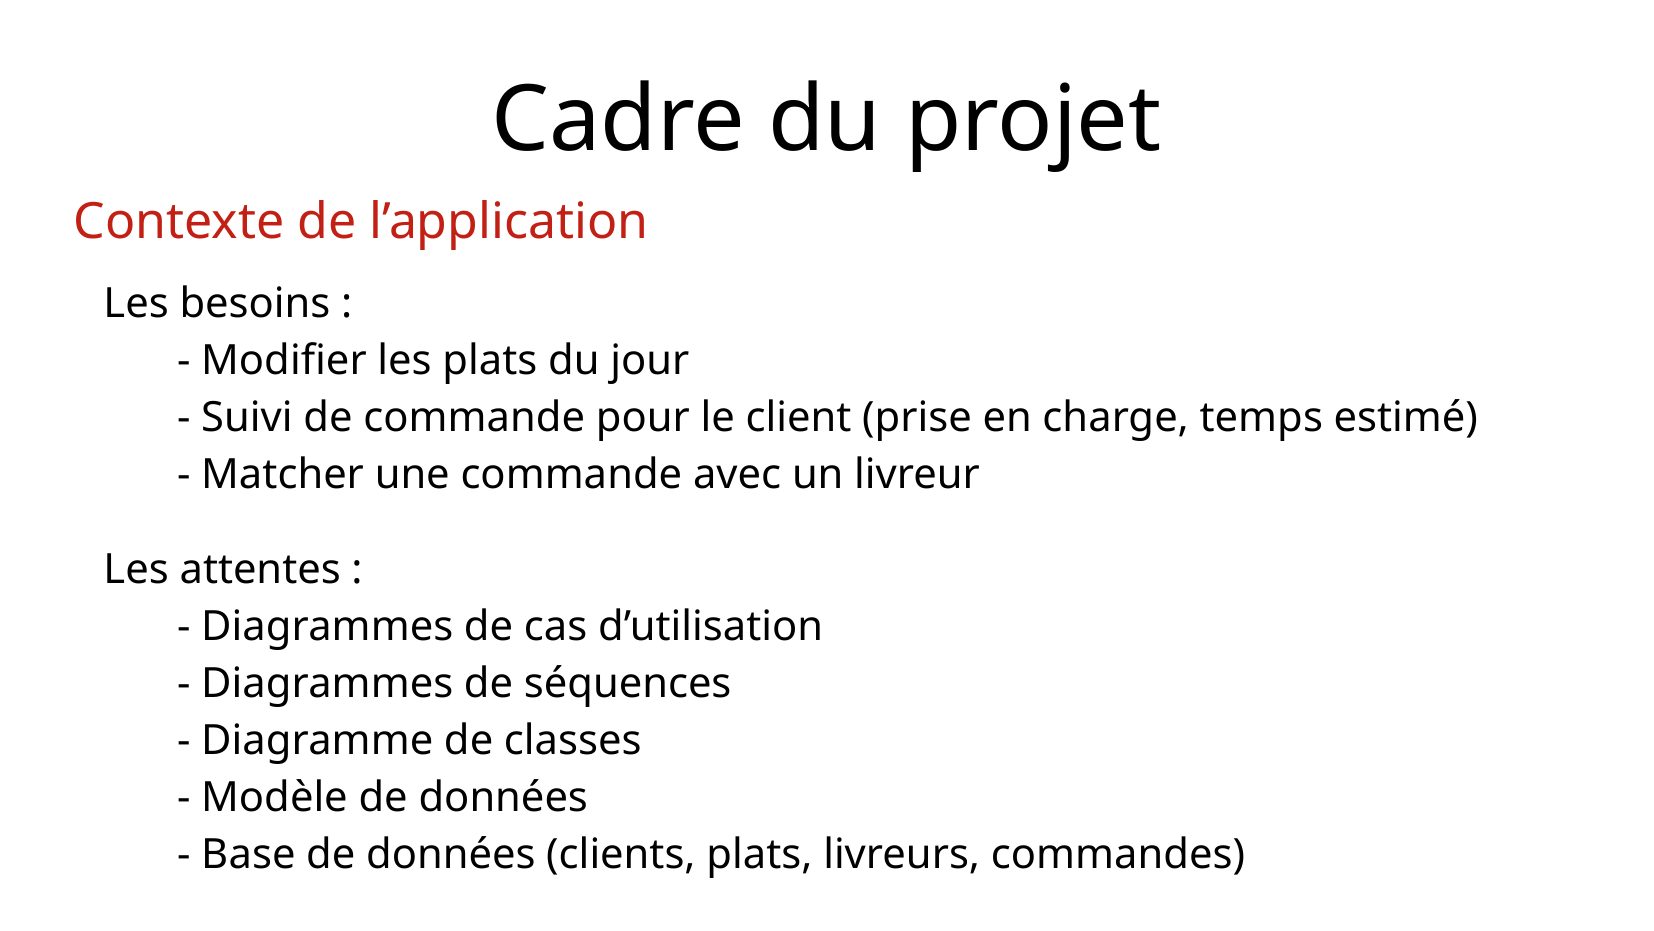

# Cadre du projet
Contexte de l’application
Les besoins :
	- Modifier les plats du jour
	- Suivi de commande pour le client (prise en charge, temps estimé)
	- Matcher une commande avec un livreur
Les attentes :
	- Diagrammes de cas d’utilisation
	- Diagrammes de séquences
	- Diagramme de classes
	- Modèle de données
	- Base de données (clients, plats, livreurs, commandes)